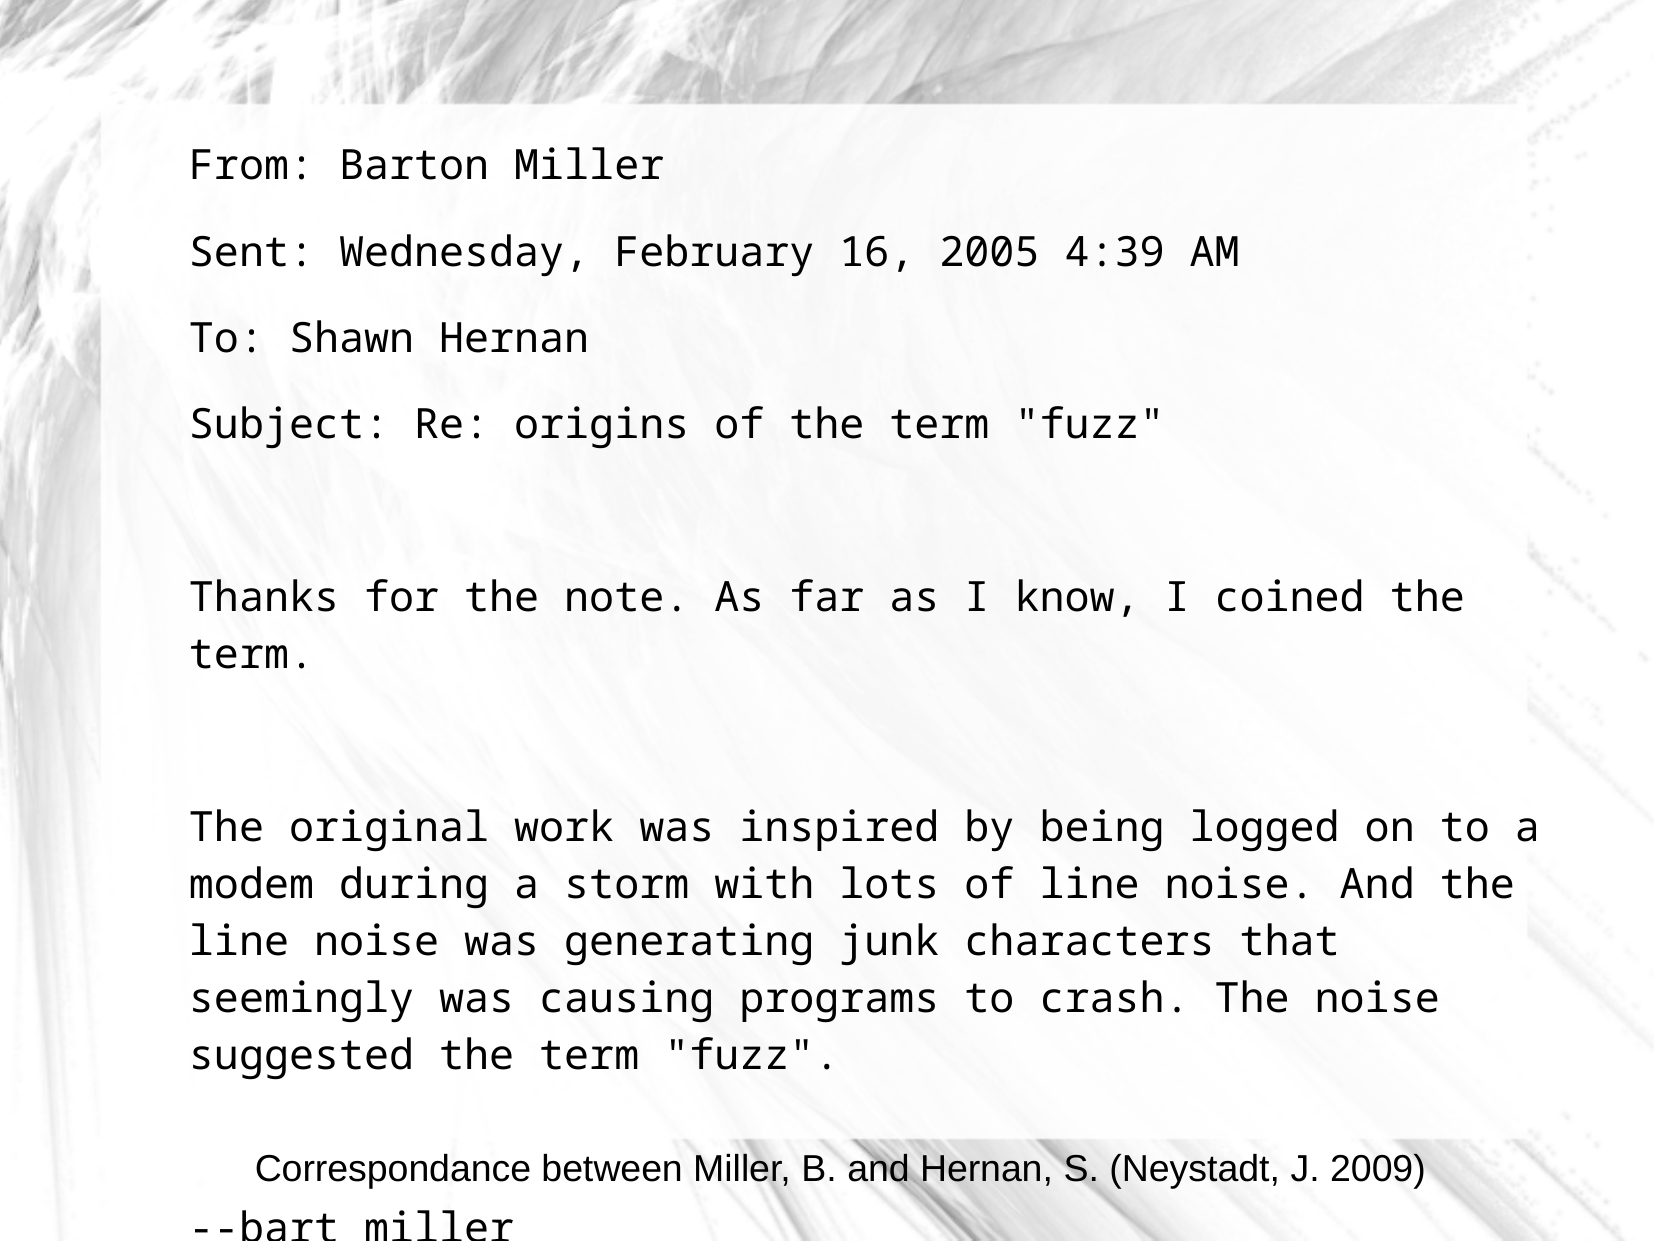

# From: Barton Miller
Sent: Wednesday, February 16, 2005 4:39 AM
To: Shawn Hernan
Subject: Re: origins of the term "fuzz"
Thanks for the note. As far as I know, I coined the term.
The original work was inspired by being logged on to a modem during a storm with lots of line noise. And the line noise was generating junk characters that seemingly was causing programs to crash. The noise suggested the term "fuzz".
--bart miller
Correspondance between Miller, B. and Hernan, S. (Neystadt, J. 2009)